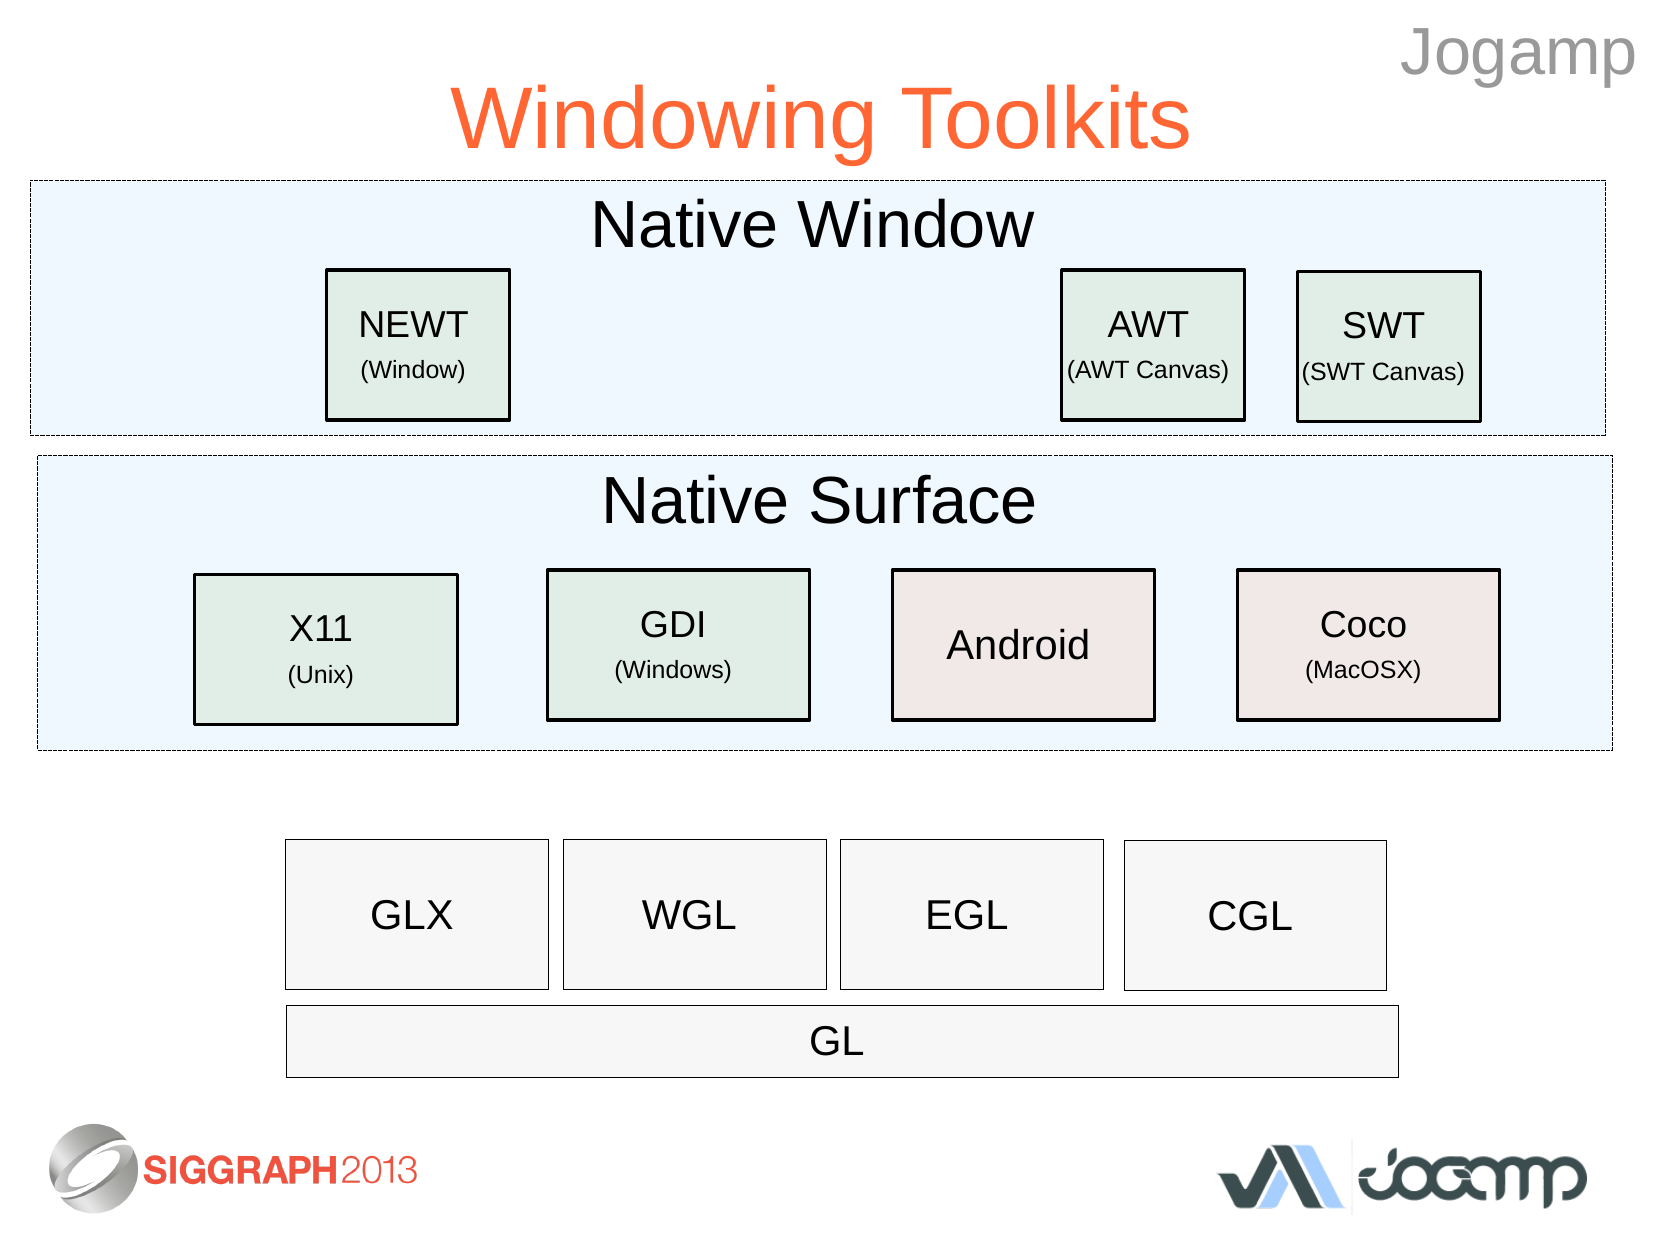

Jogamp
# Windowing Toolkits
Native Window
NEWT
(Window)
AWT
(AWT Canvas)
SWT
(SWT Canvas)
Native Surface
GDI
(Windows)
Android
Coco
(MacOSX)
X11
(Unix)
GLX
WGL
EGL
CGL
GL